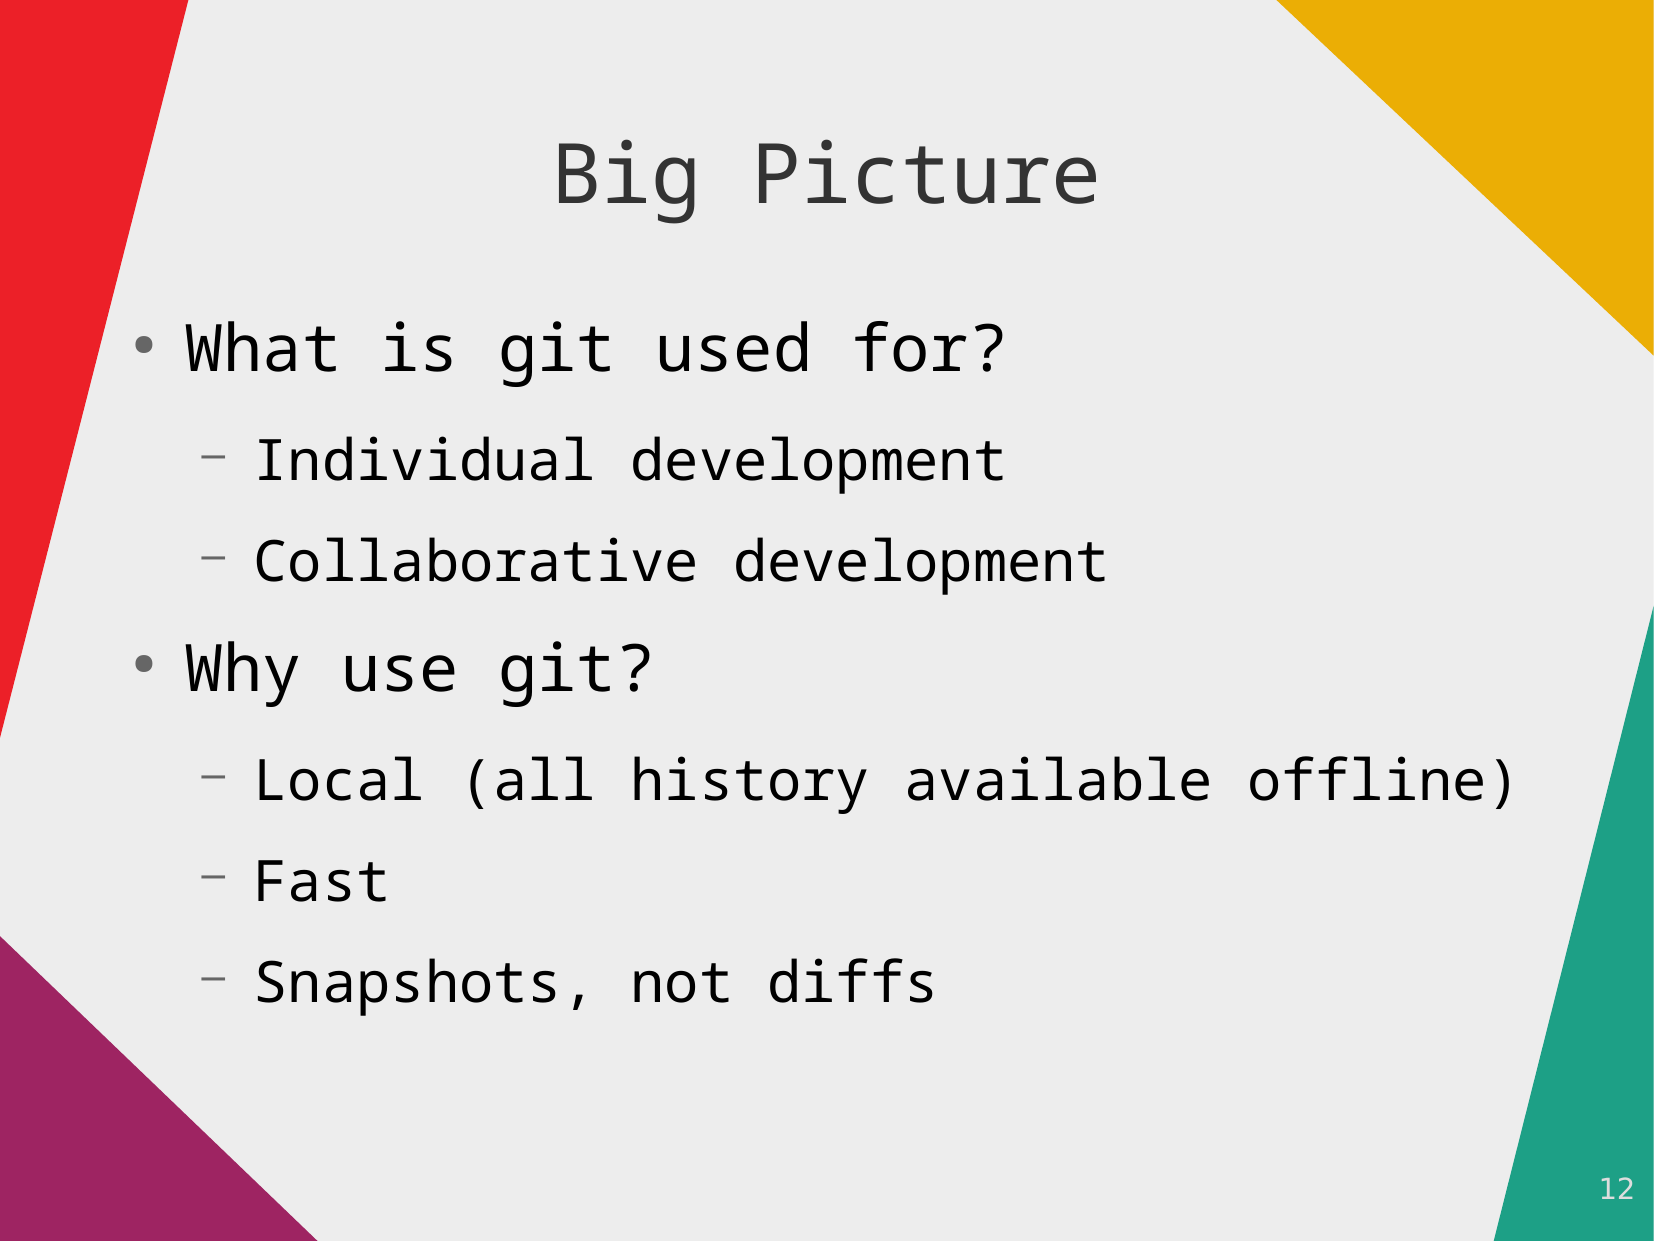

# Big Picture
What is git used for?
Individual development
Collaborative development
Why use git?
Local (all history available offline)
Fast
Snapshots, not diffs
12